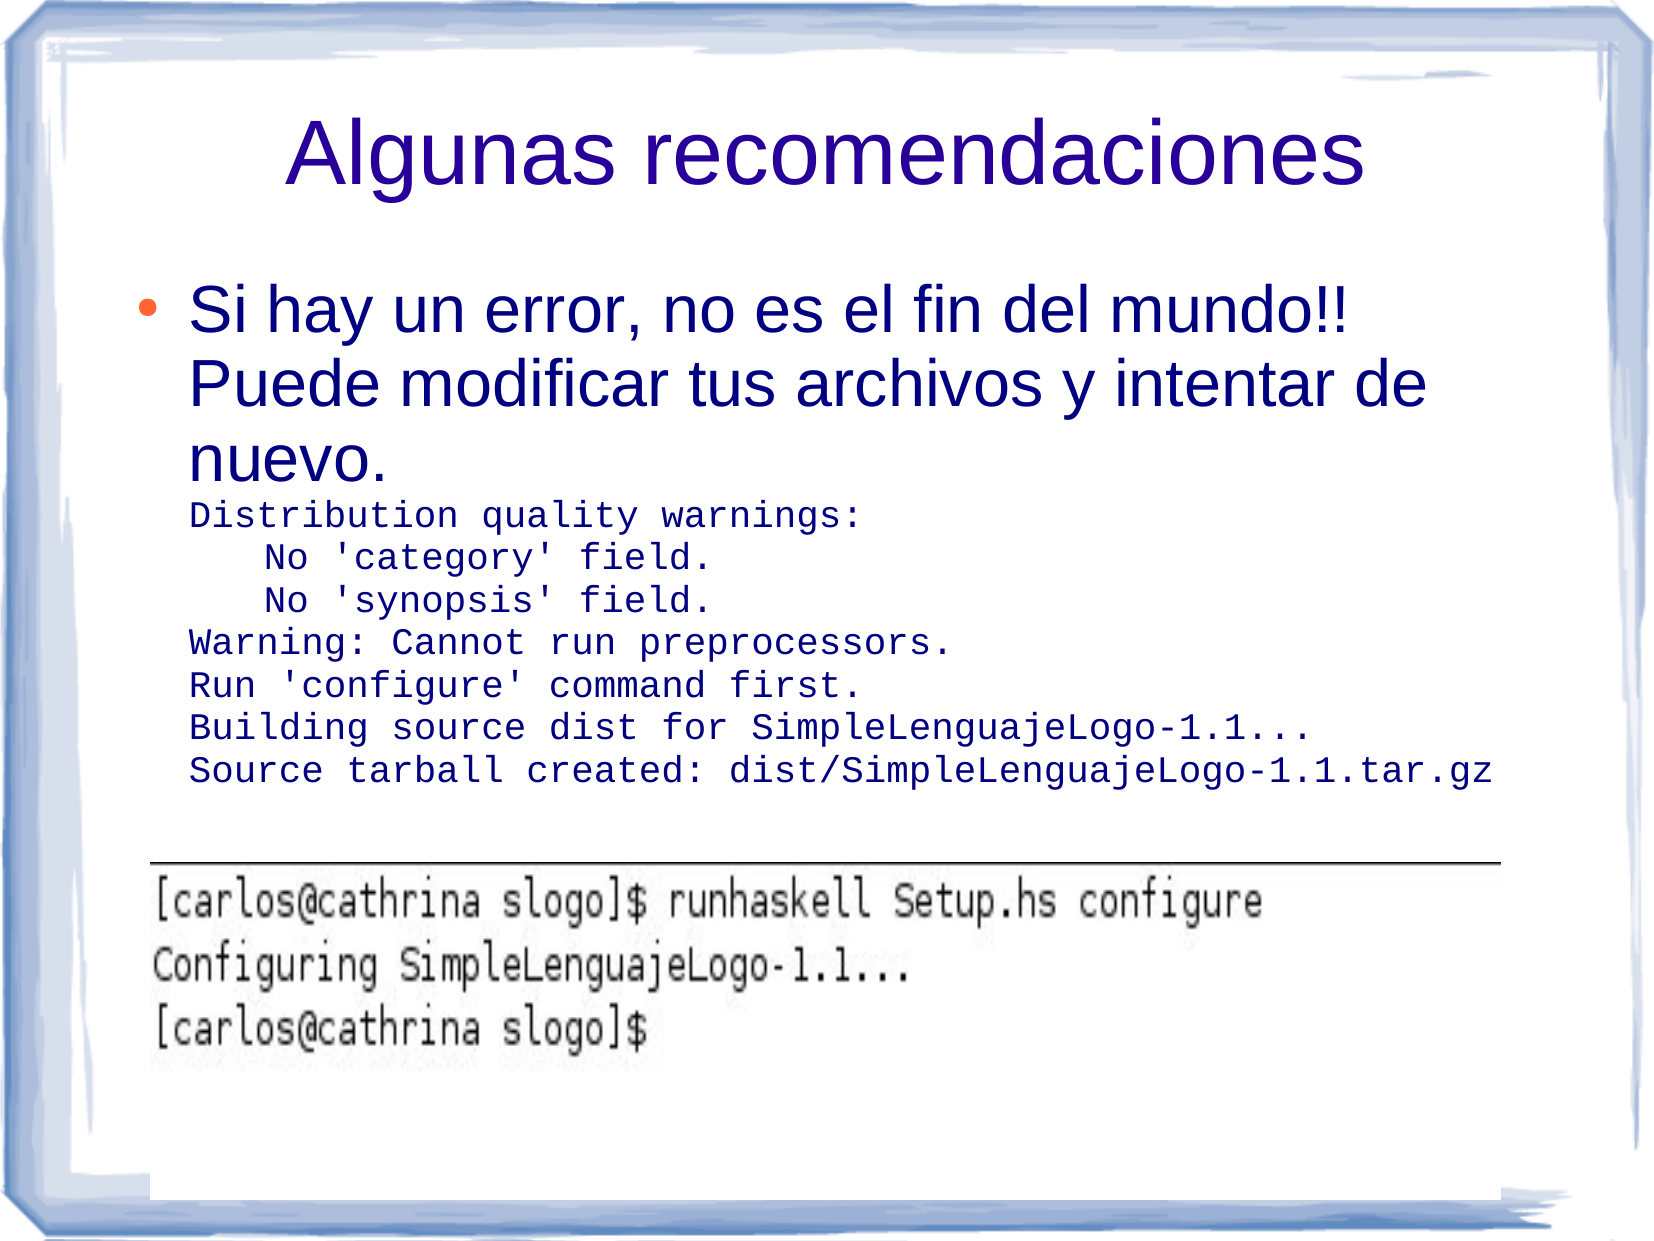

# Algunas recomendaciones
Si hay un error, no es el fin del mundo!!
Puede modificar tus archivos y intentar de nuevo.
Distribution quality warnings:
	No 'category' field.
	No 'synopsis' field.
Warning: Cannot run preprocessors.
Run 'configure' command first.
Building source dist for SimpleLenguajeLogo-1.1...
Source tarball created: dist/SimpleLenguajeLogo-1.1.tar.gz